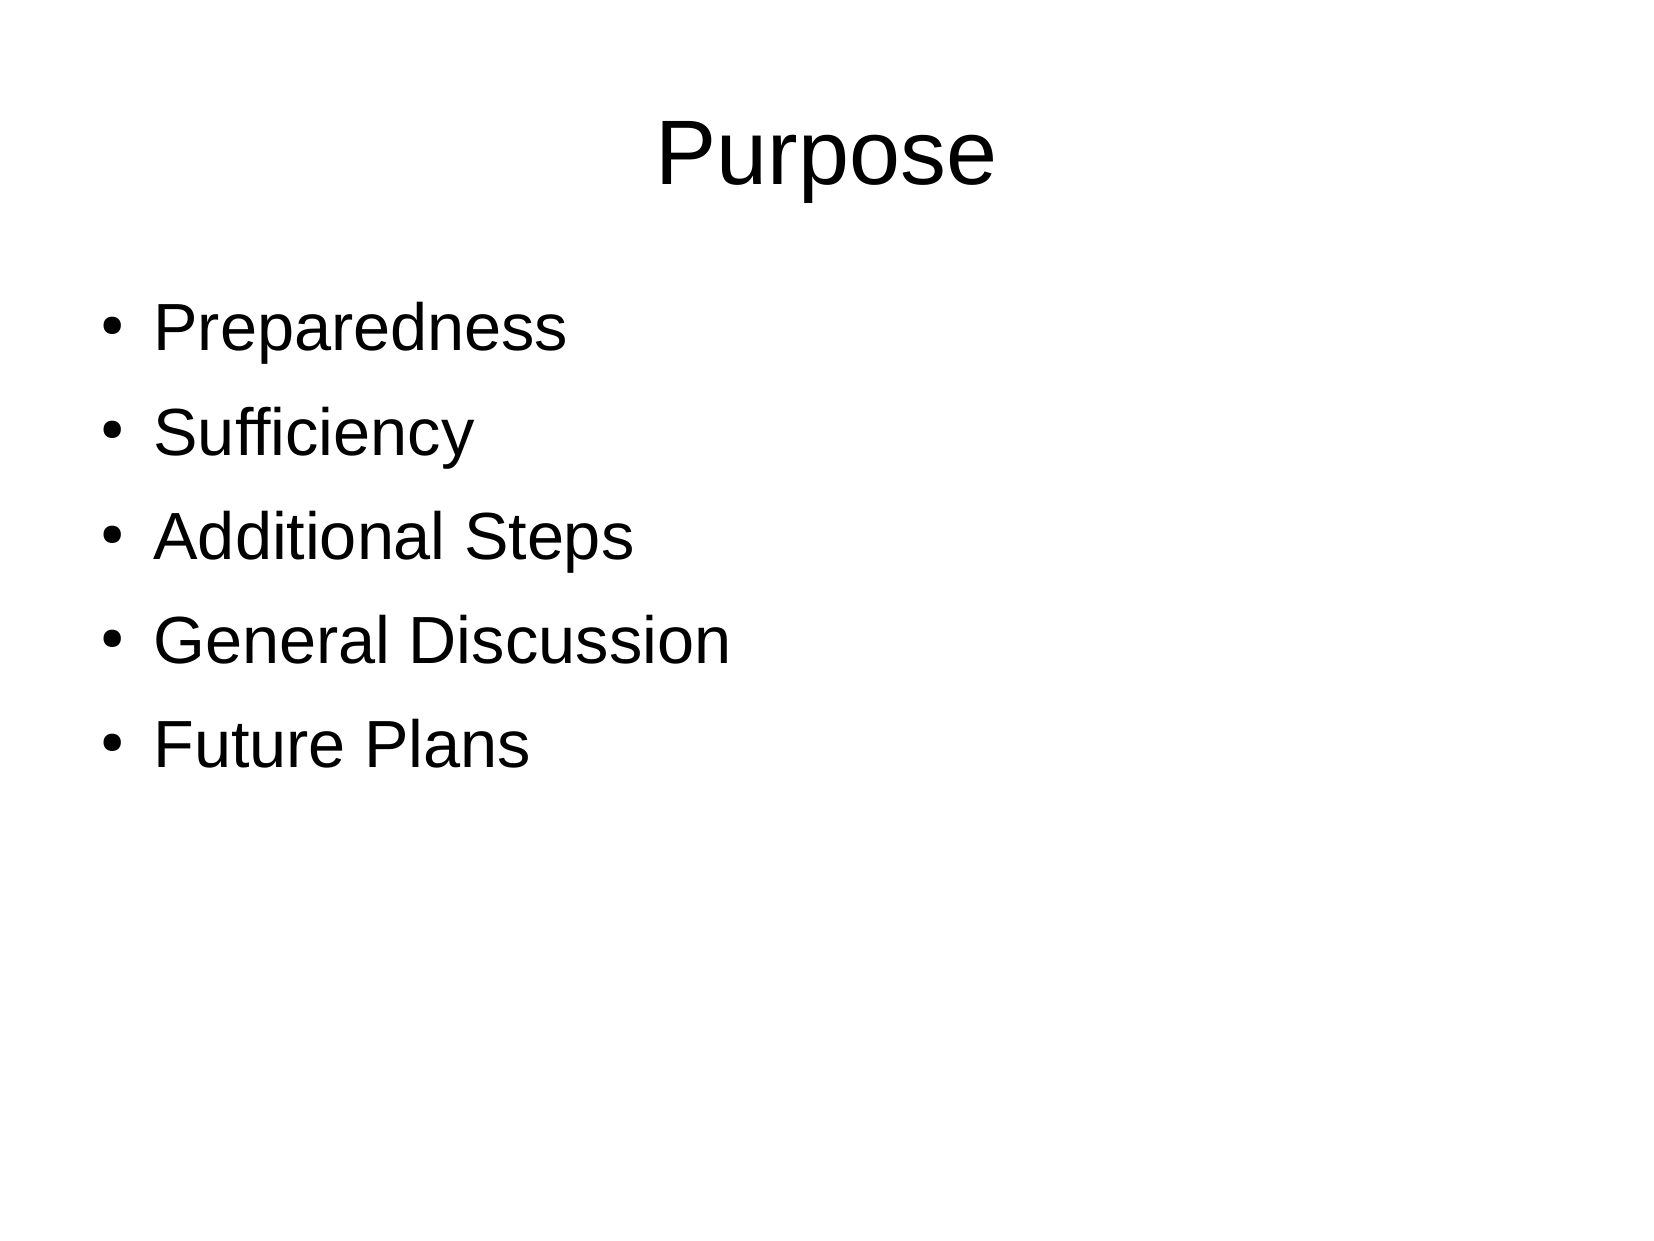

# Purpose
Preparedness
Sufficiency
Additional Steps
General Discussion
Future Plans